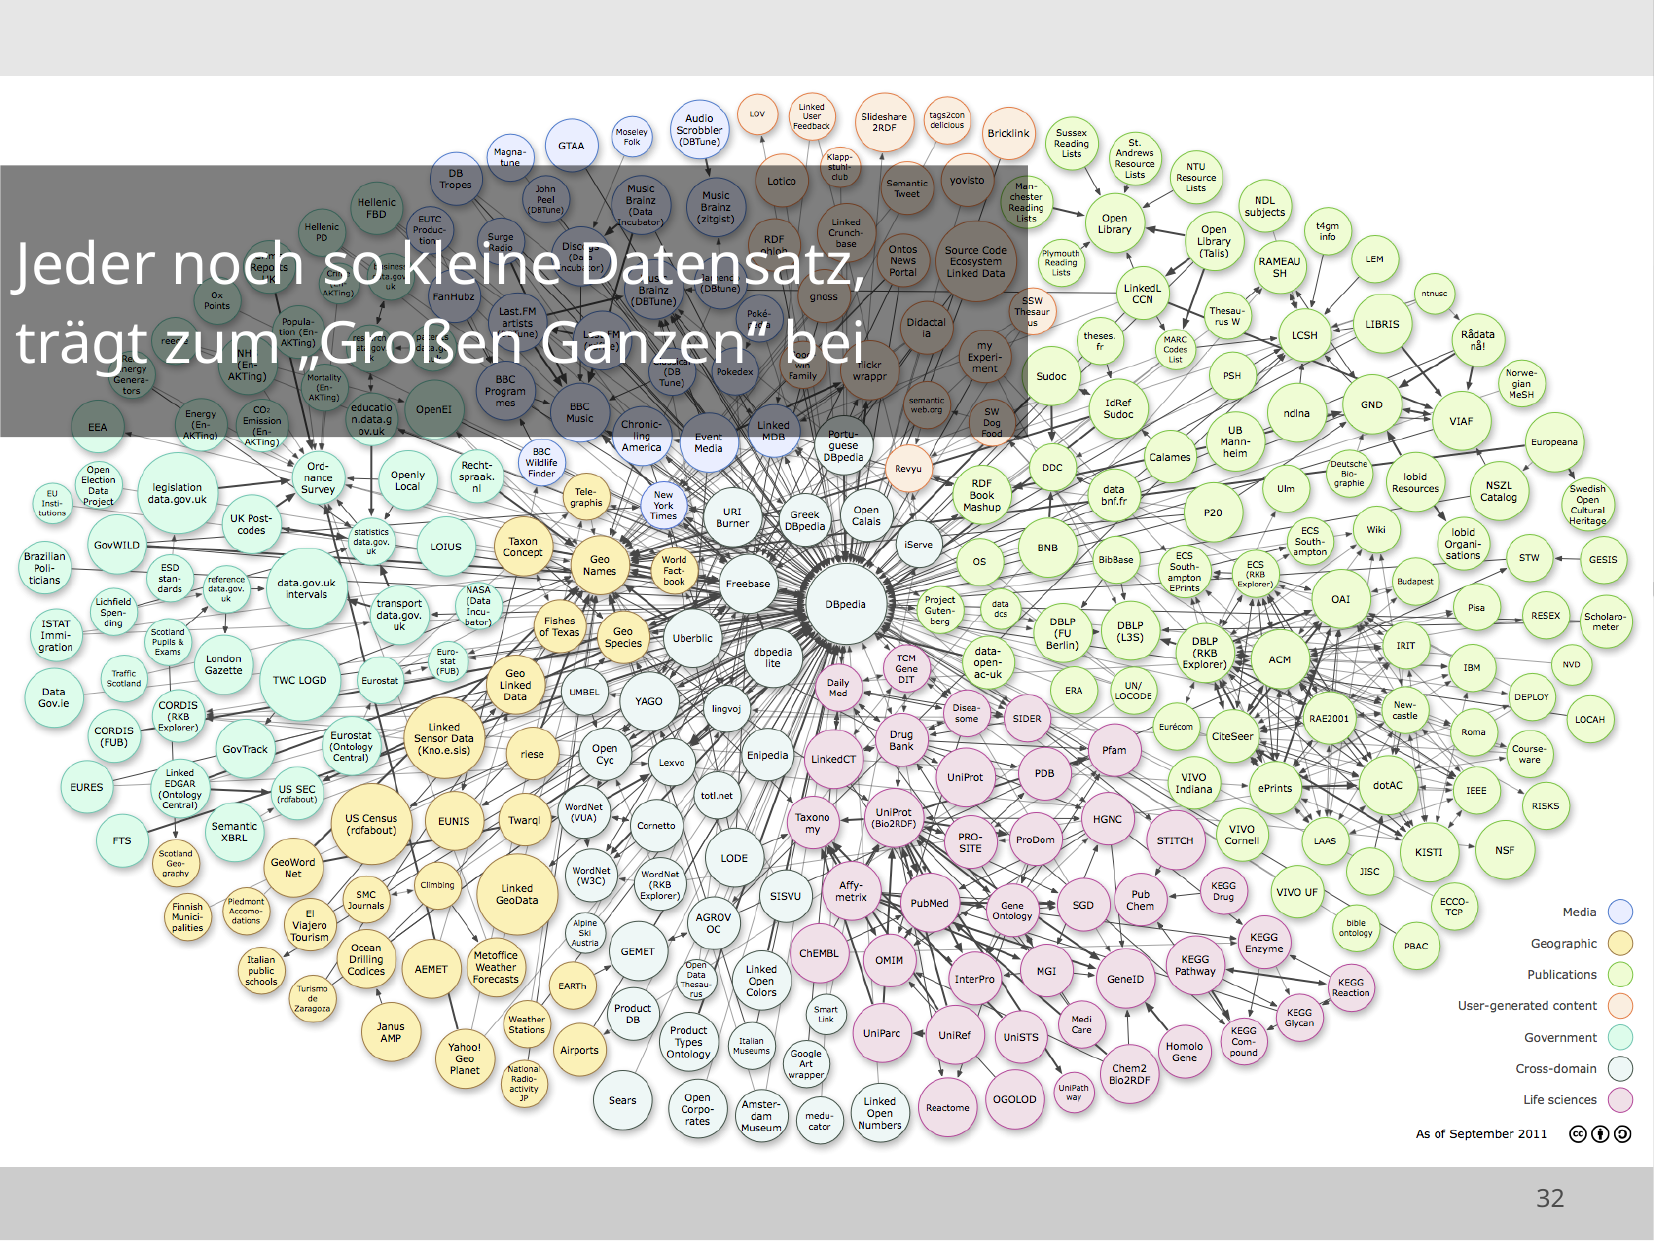

Jeder noch so kleine Datensatz,
trägt zum „Großen Ganzen“ bei